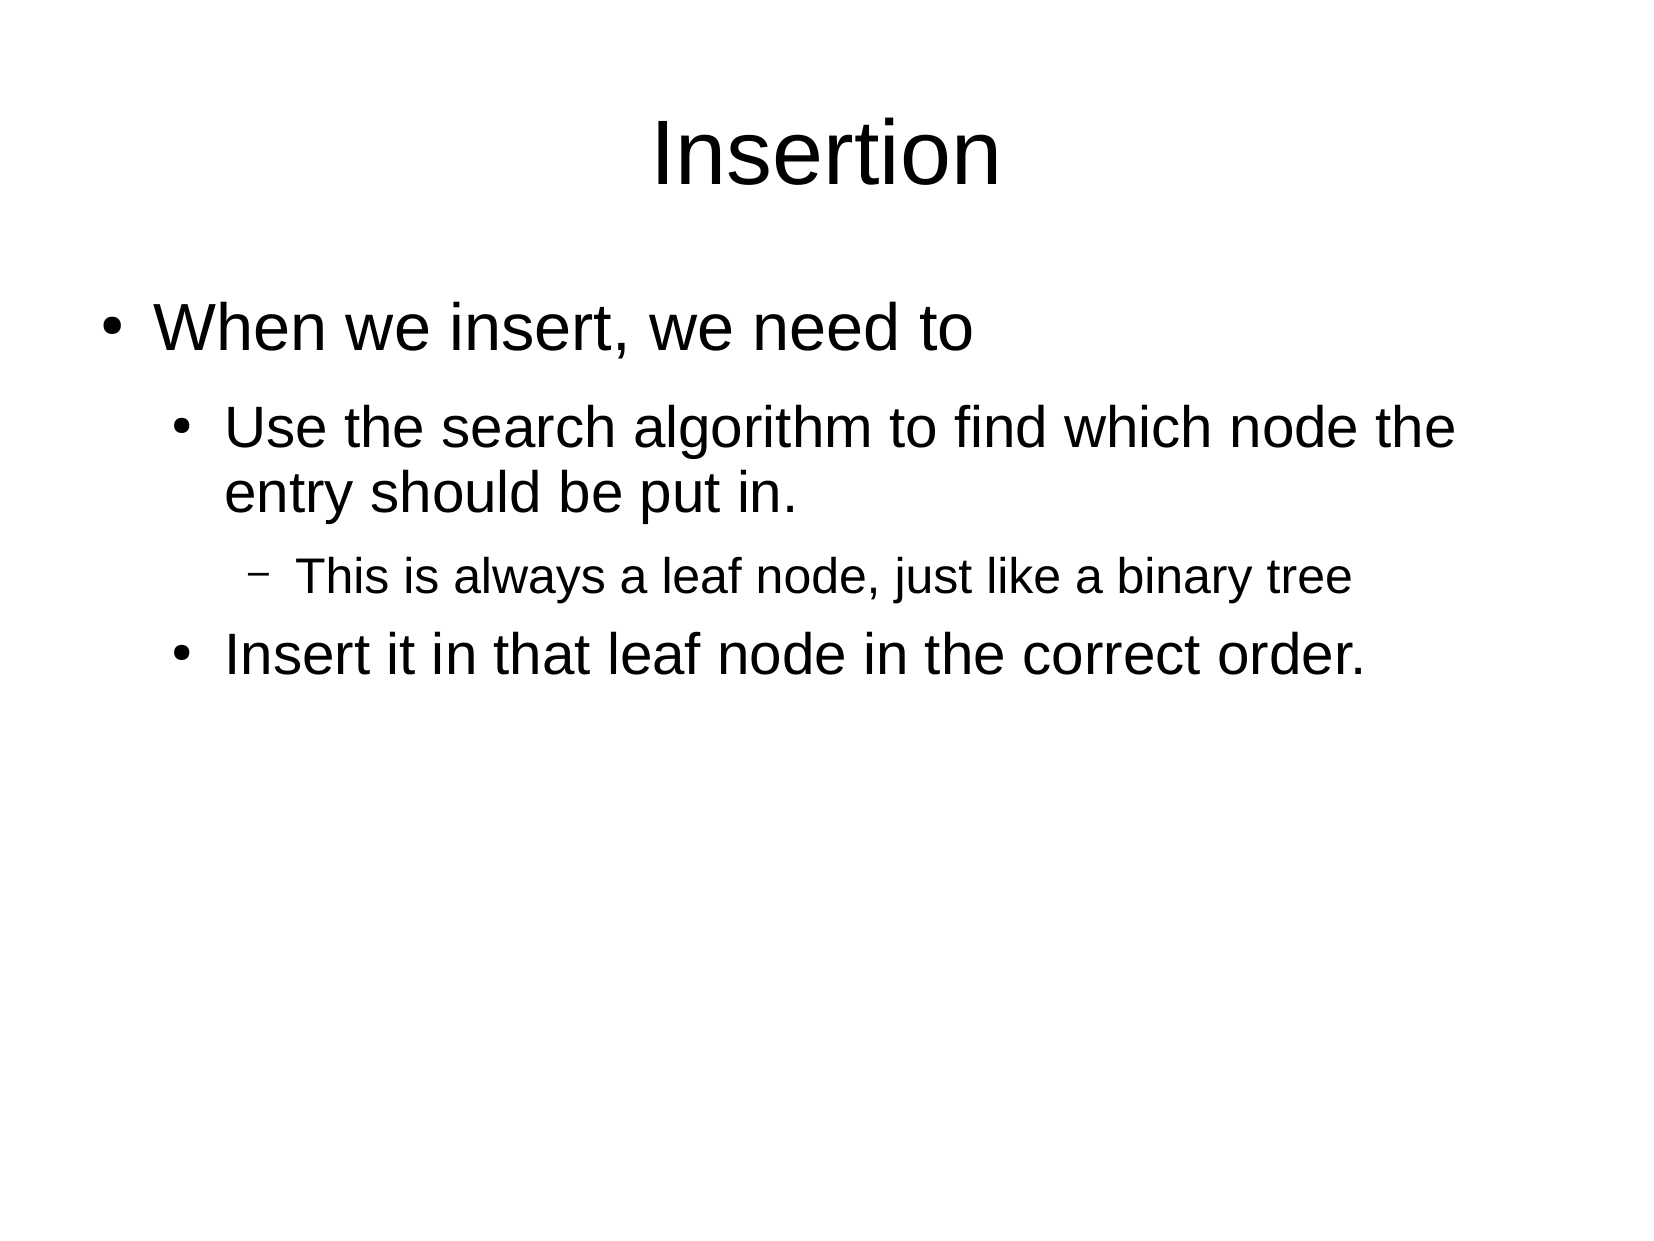

# Insertion
When we insert, we need to
Use the search algorithm to find which node the entry should be put in.
This is always a leaf node, just like a binary tree
Insert it in that leaf node in the correct order.